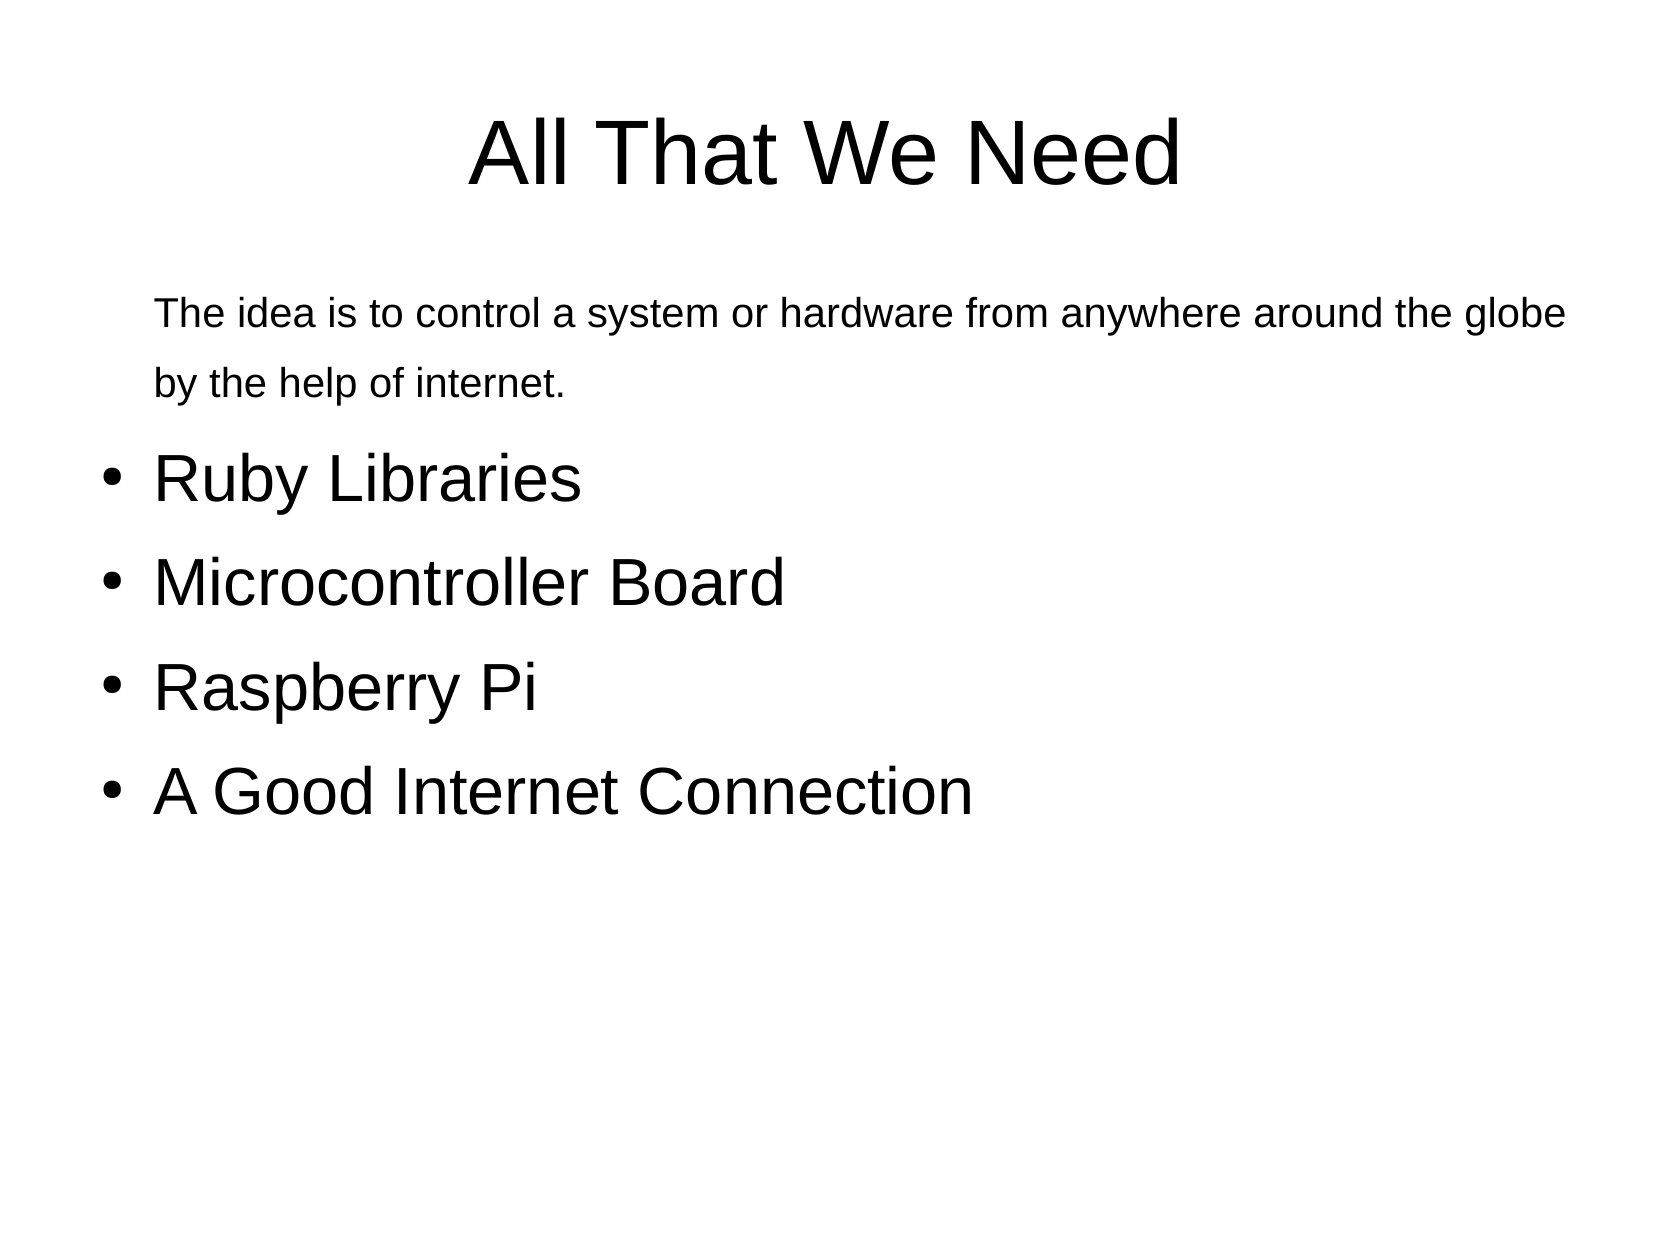

# All That We Need
The idea is to control a system or hardware from anywhere around the globe by the help of internet.
Ruby Libraries
Microcontroller Board
Raspberry Pi
A Good Internet Connection